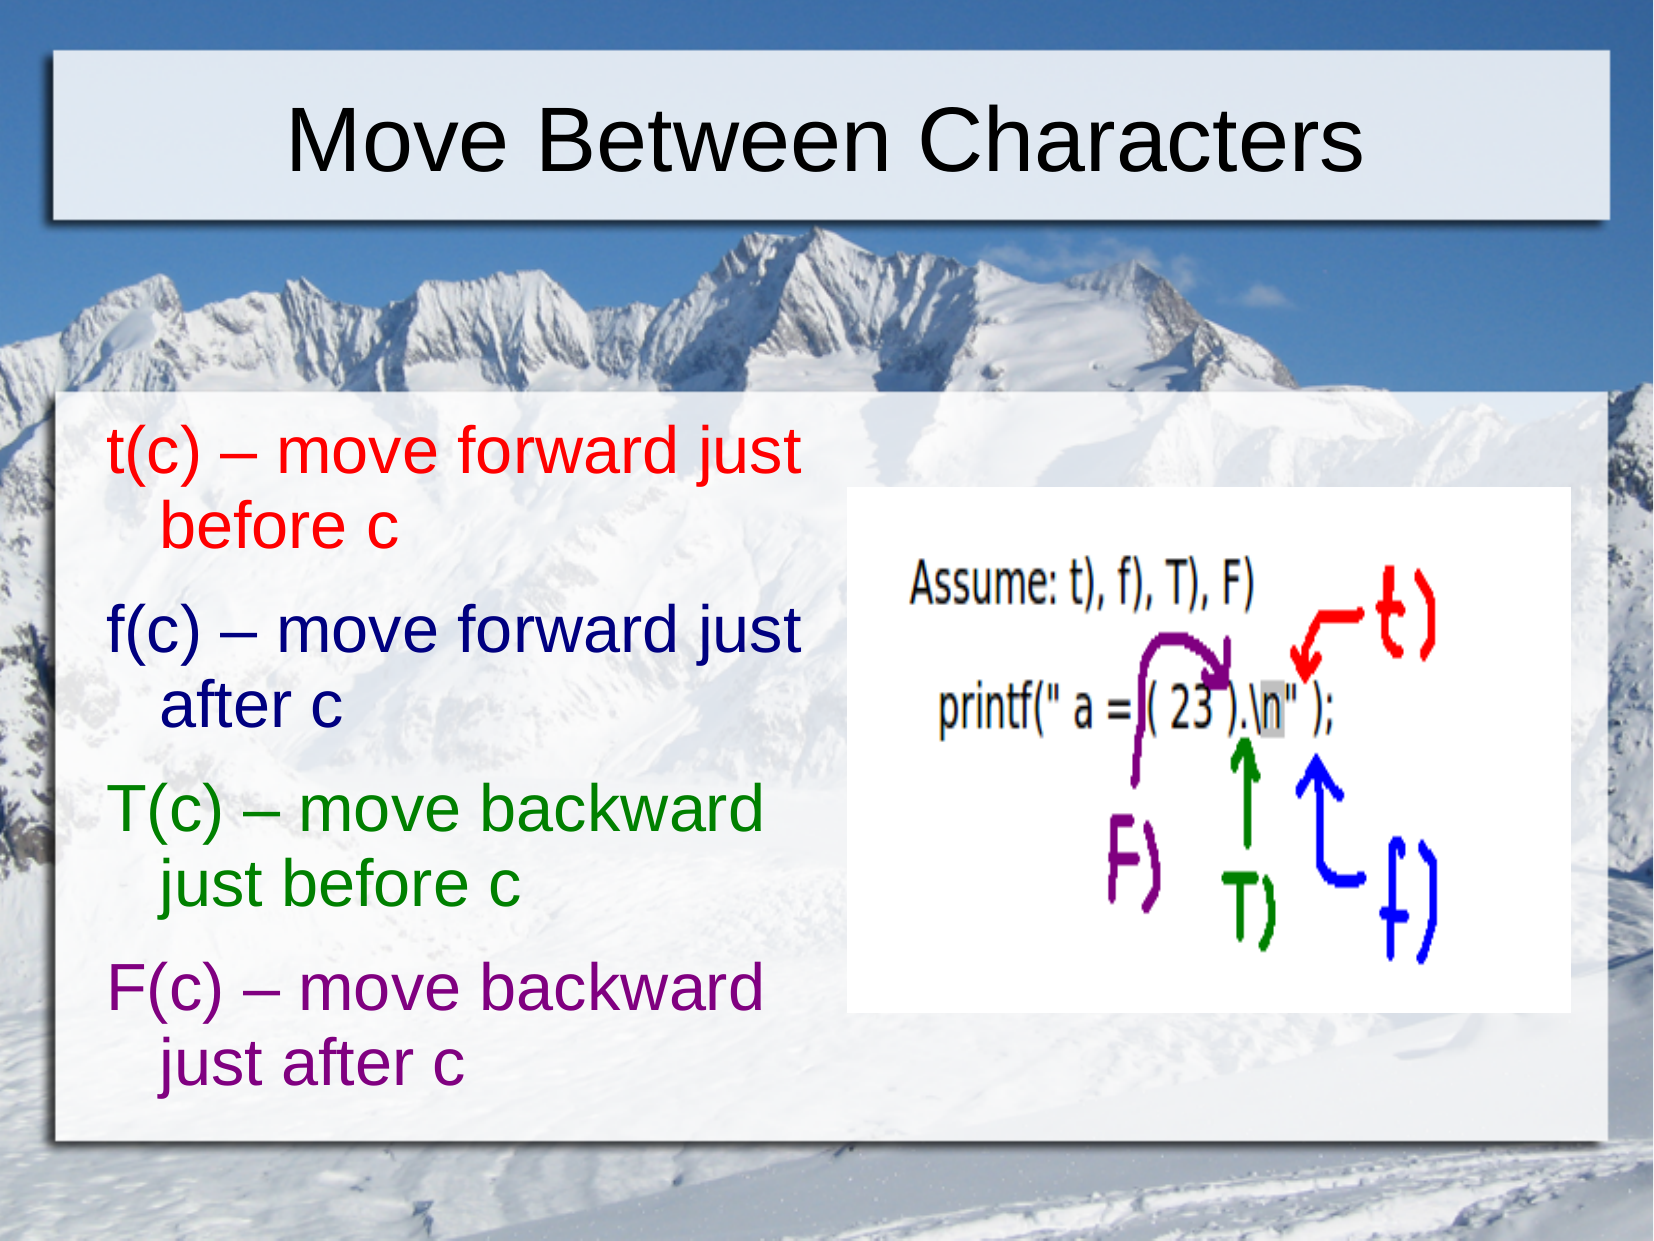

# Move Between Characters
t(c) – move forward just before c
f(c) – move forward just after c
T(c) – move backward just before c
F(c) – move backward just after c